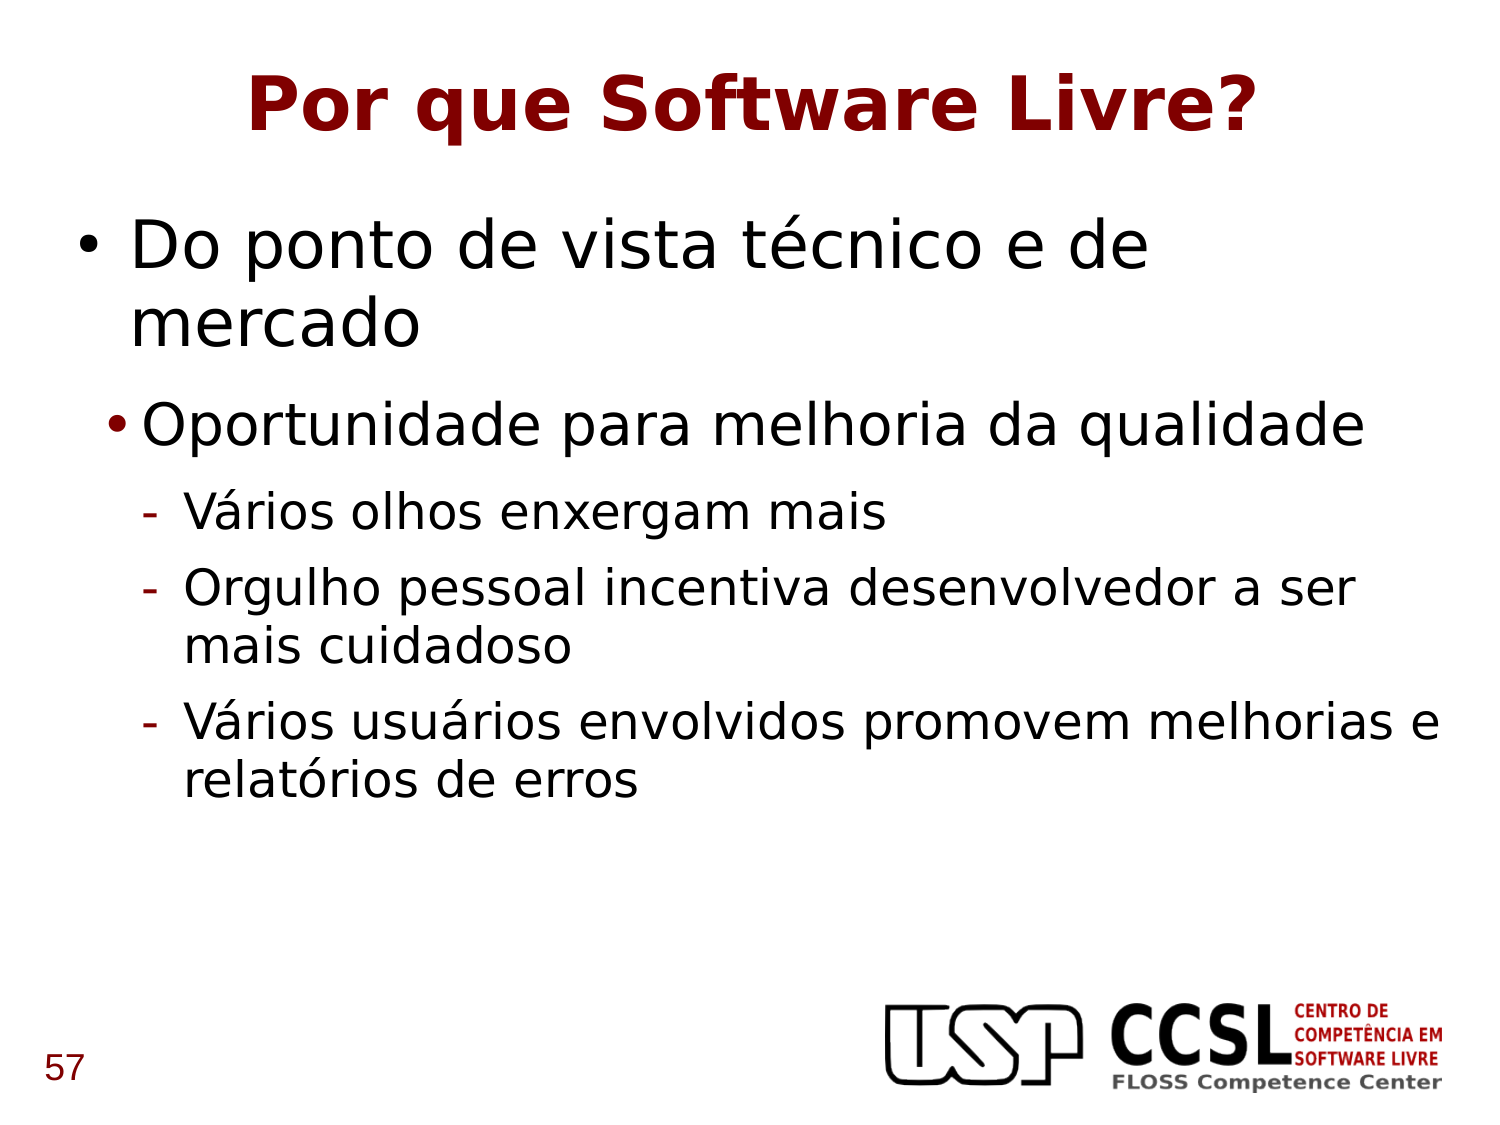

# Por que Software Livre?
Do ponto de vista técnico e de mercado
Oportunidade para melhoria da qualidade
Vários olhos enxergam mais
Orgulho pessoal incentiva desenvolvedor a ser mais cuidadoso
Vários usuários envolvidos promovem melhorias e relatórios de erros